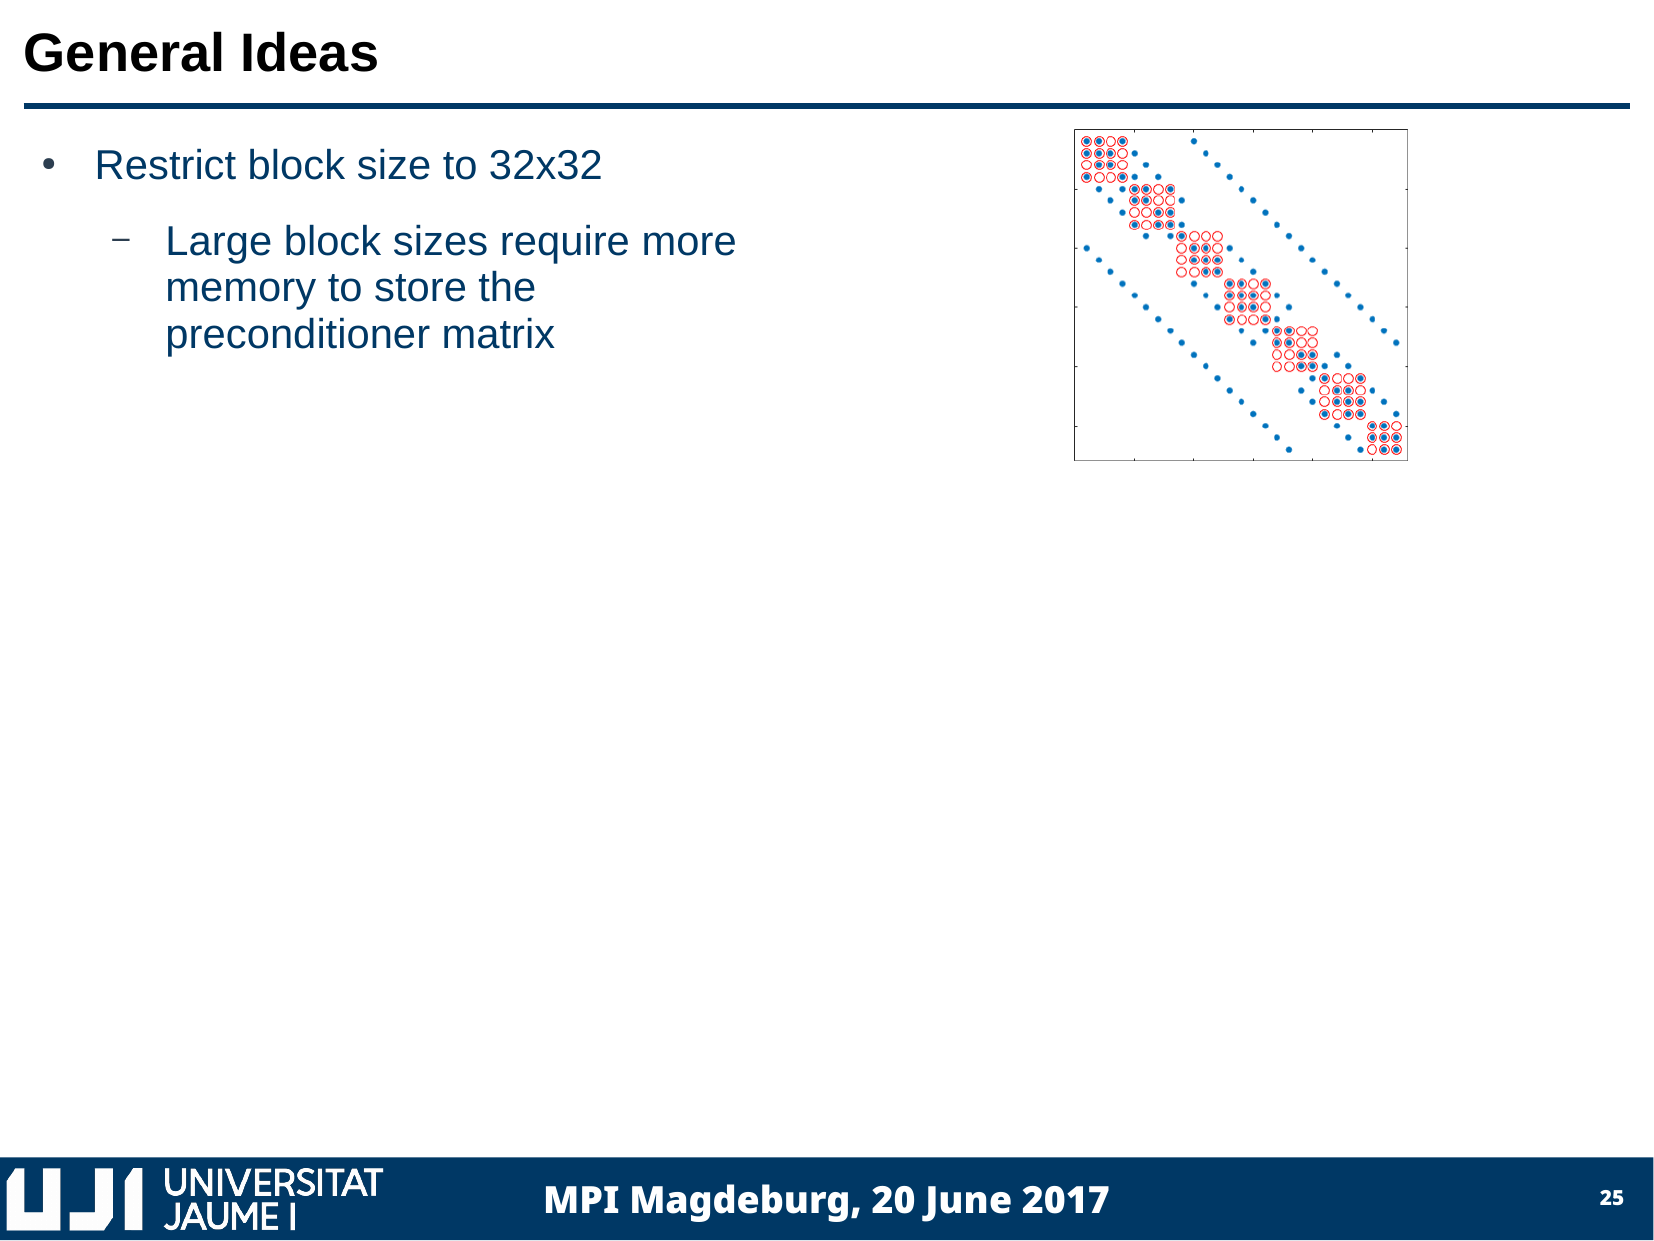

# General Ideas
Restrict block size to 32x32
Large block sizes require more memory to store the preconditioner matrix
MPI Magdeburg, 20 June 2017
25